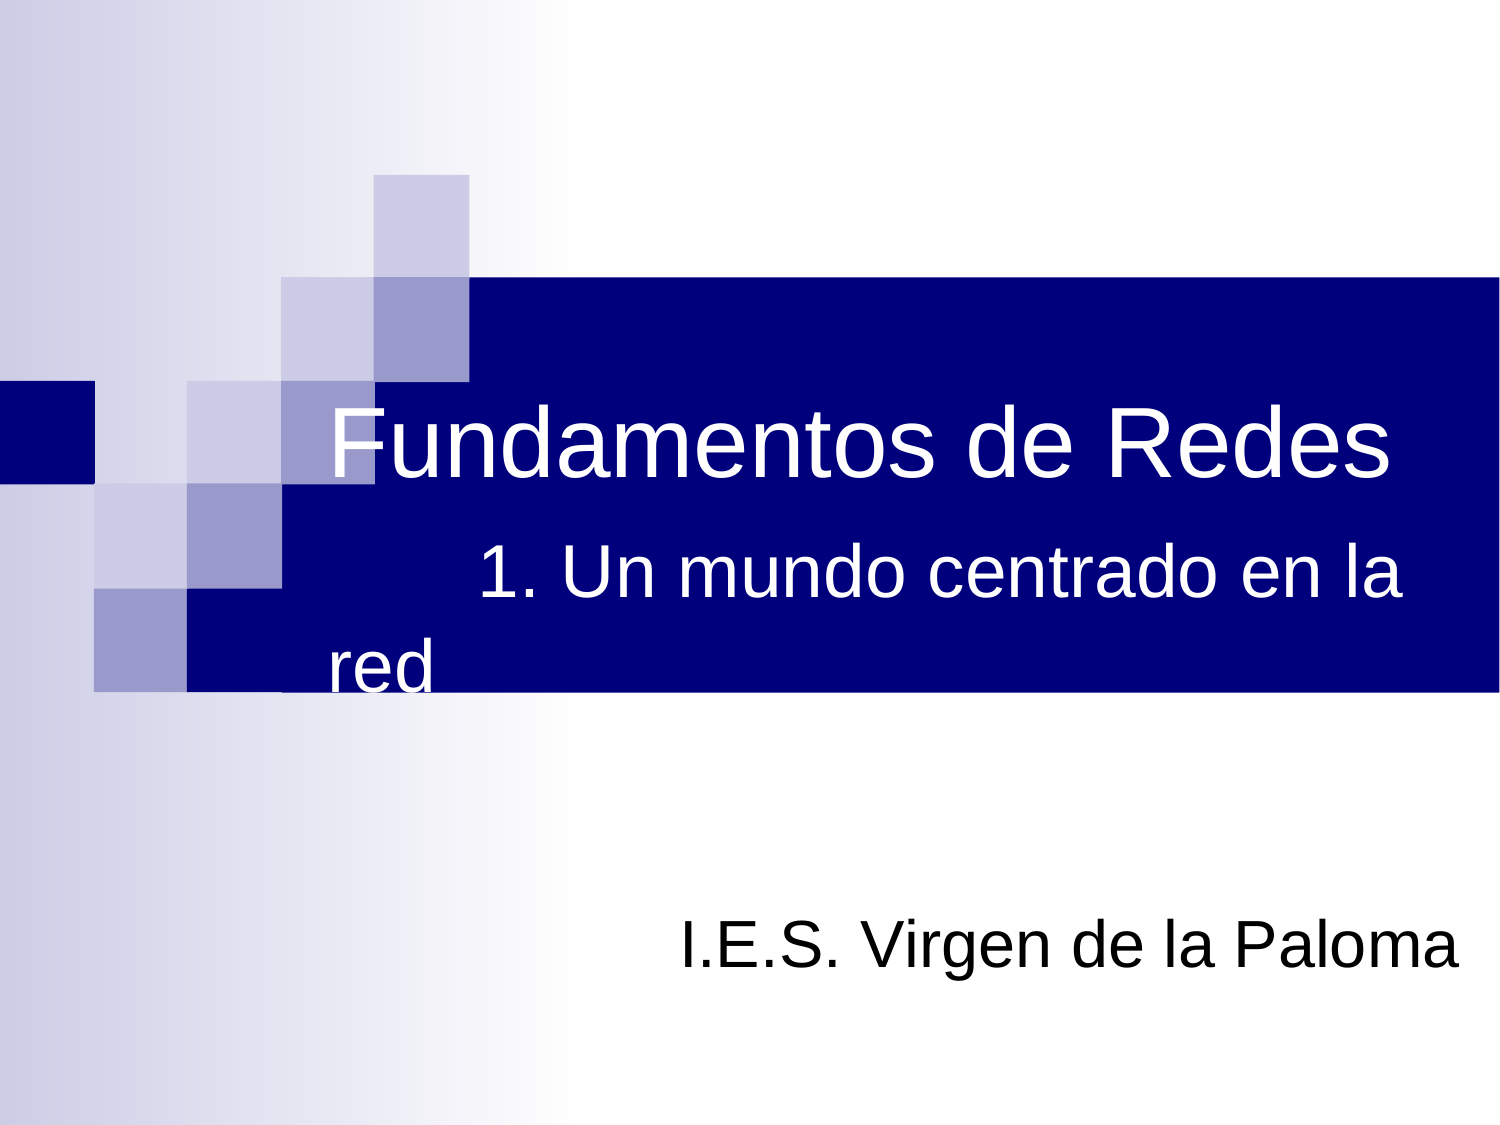

Fundamentos de Redes
	1. Un mundo centrado en la red
I.E.S. Virgen de la Paloma